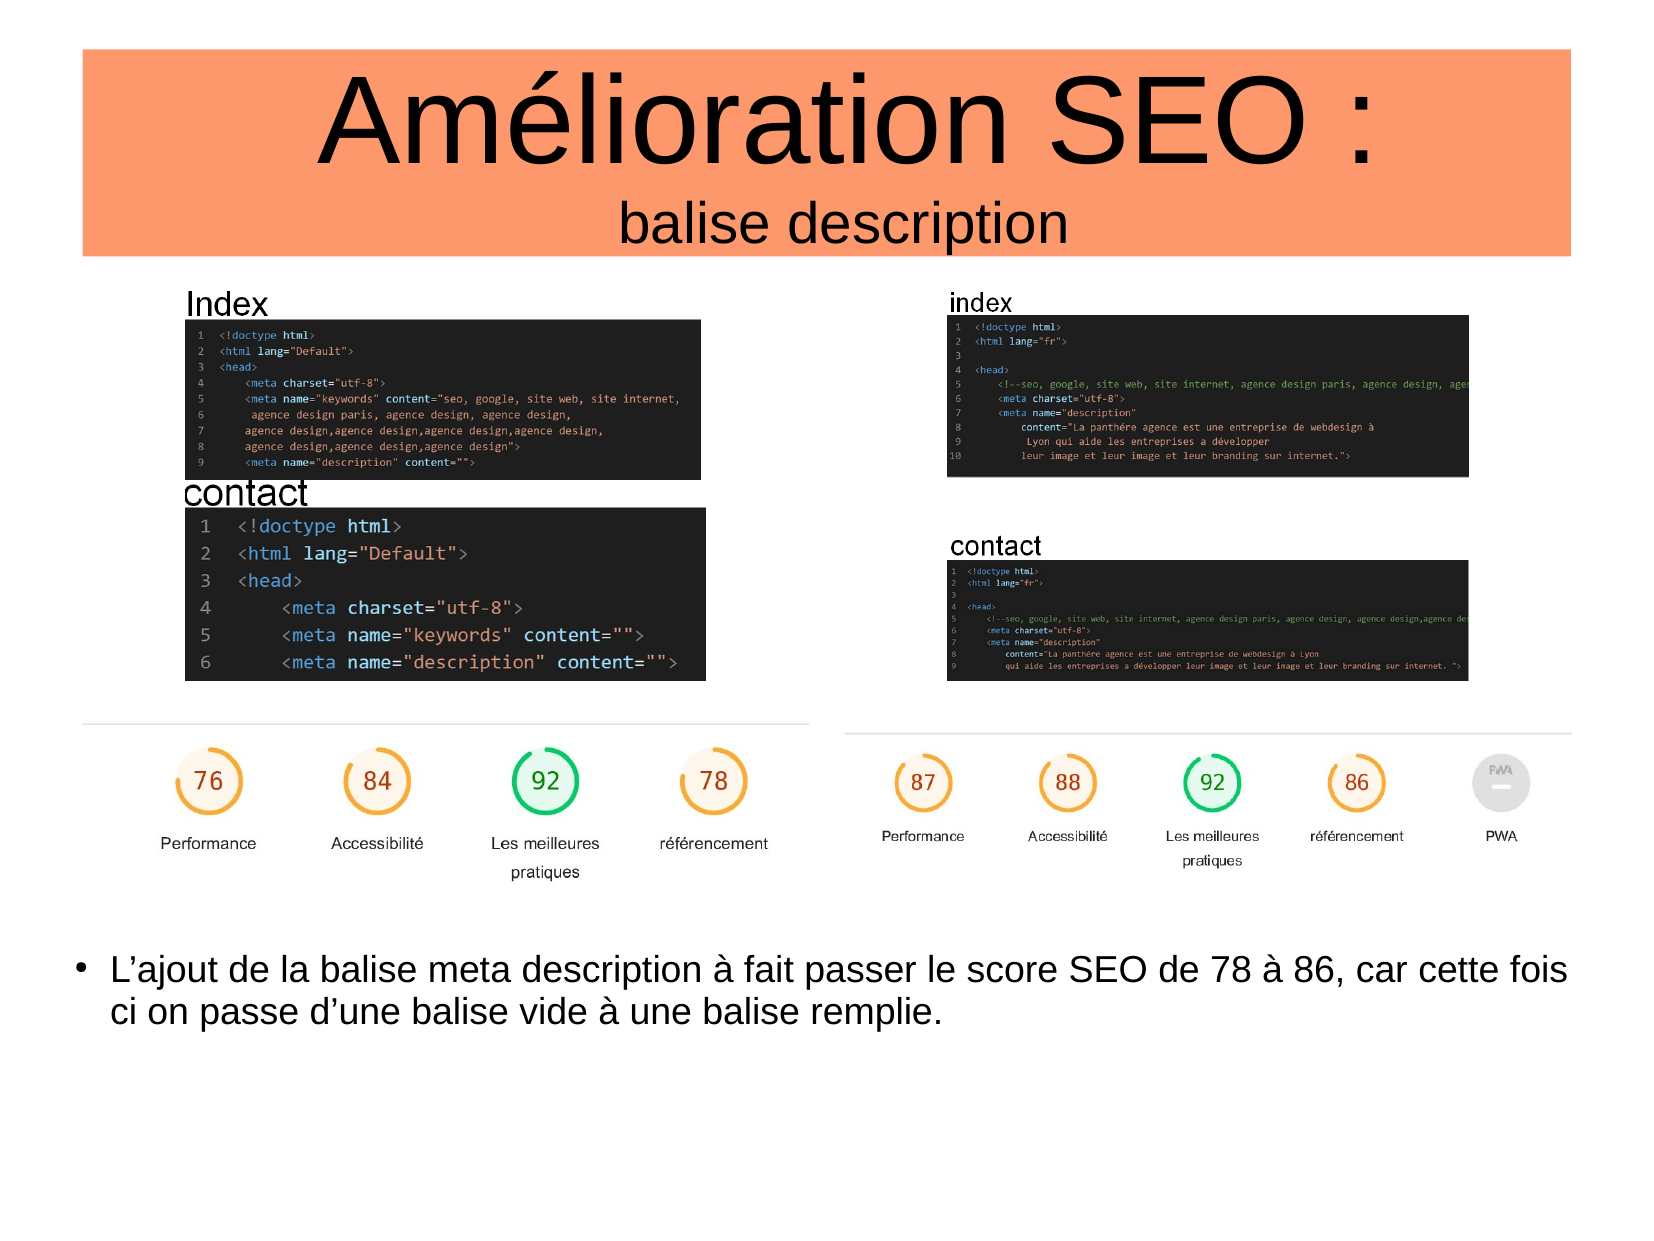

# Amélioration SEO : balise description
L’ajout de la balise meta description à fait passer le score SEO de 78 à 86, car cette fois ci on passe d’une balise vide à une balise remplie.